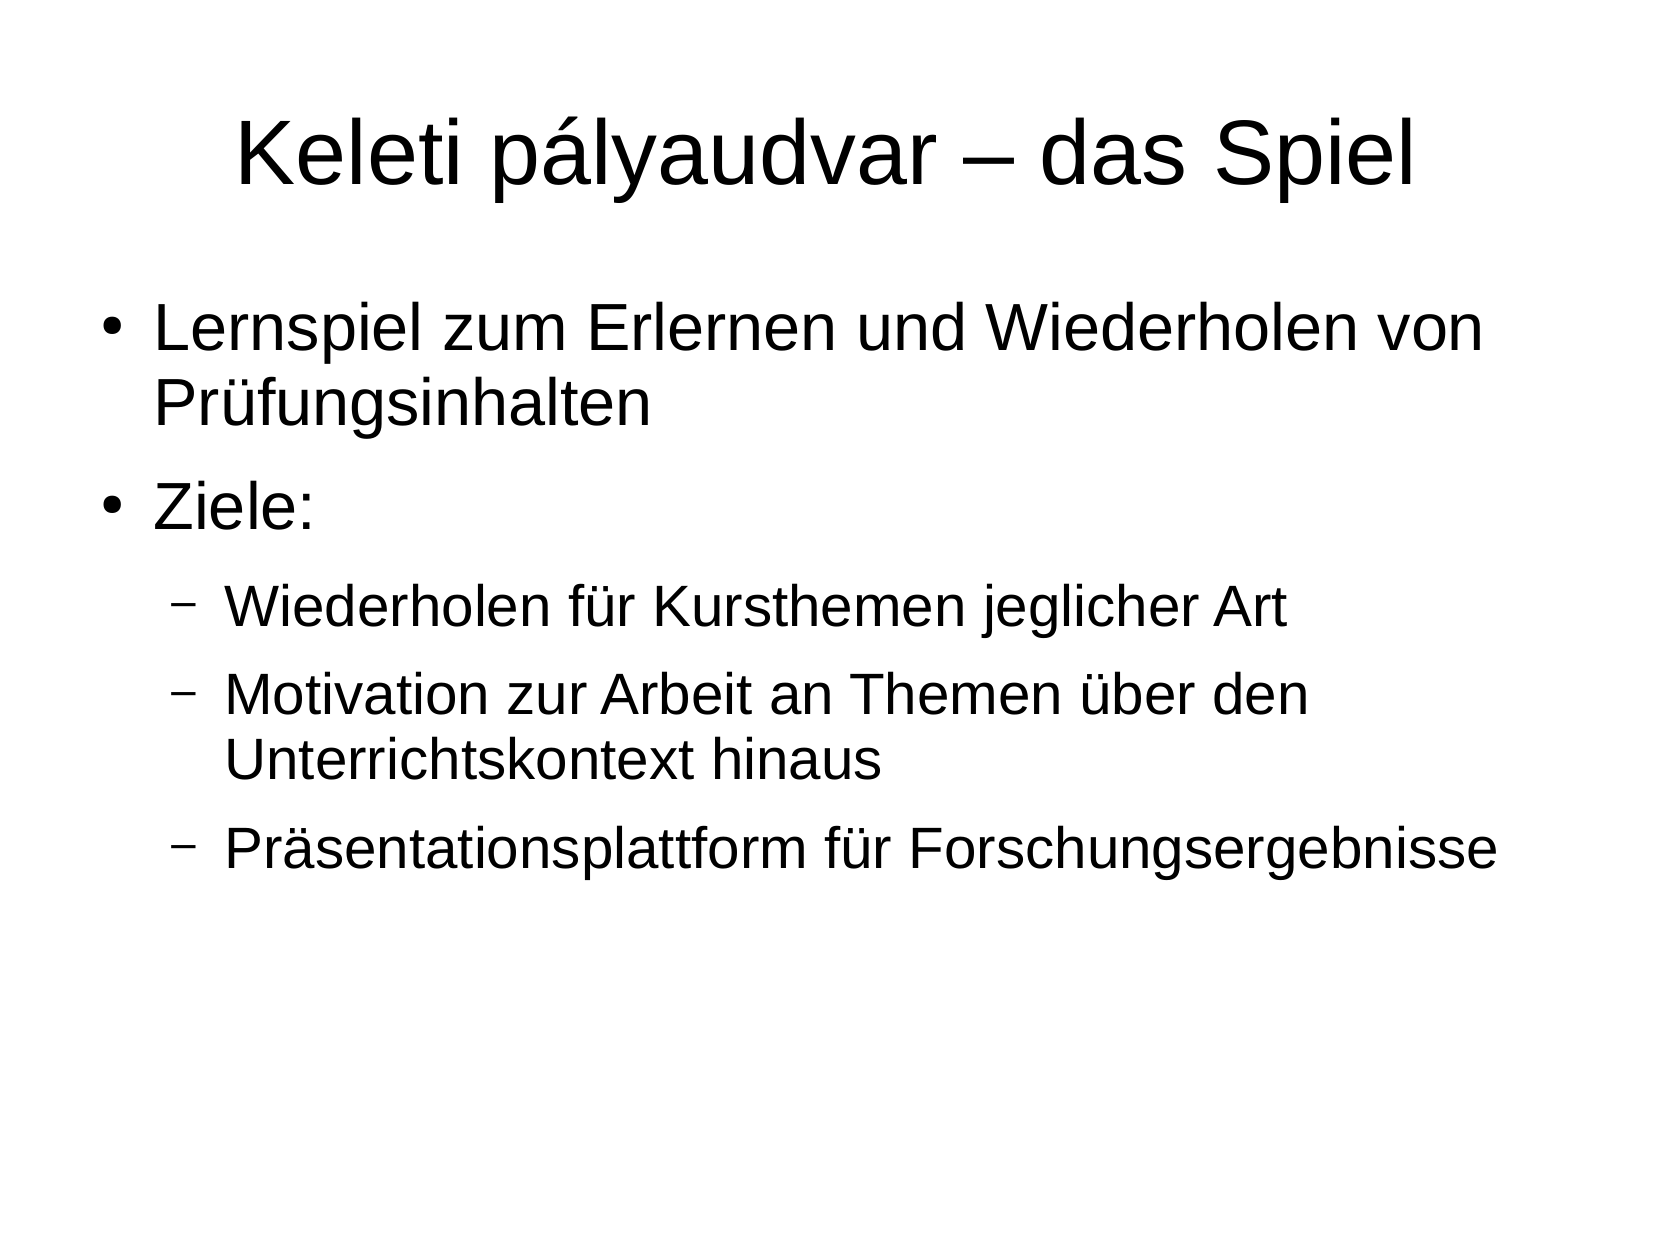

# Keleti pályaudvar – das Spiel
Lernspiel zum Erlernen und Wiederholen von Prüfungsinhalten
Ziele:
Wiederholen für Kursthemen jeglicher Art
Motivation zur Arbeit an Themen über den Unterrichtskontext hinaus
Präsentationsplattform für Forschungsergebnisse